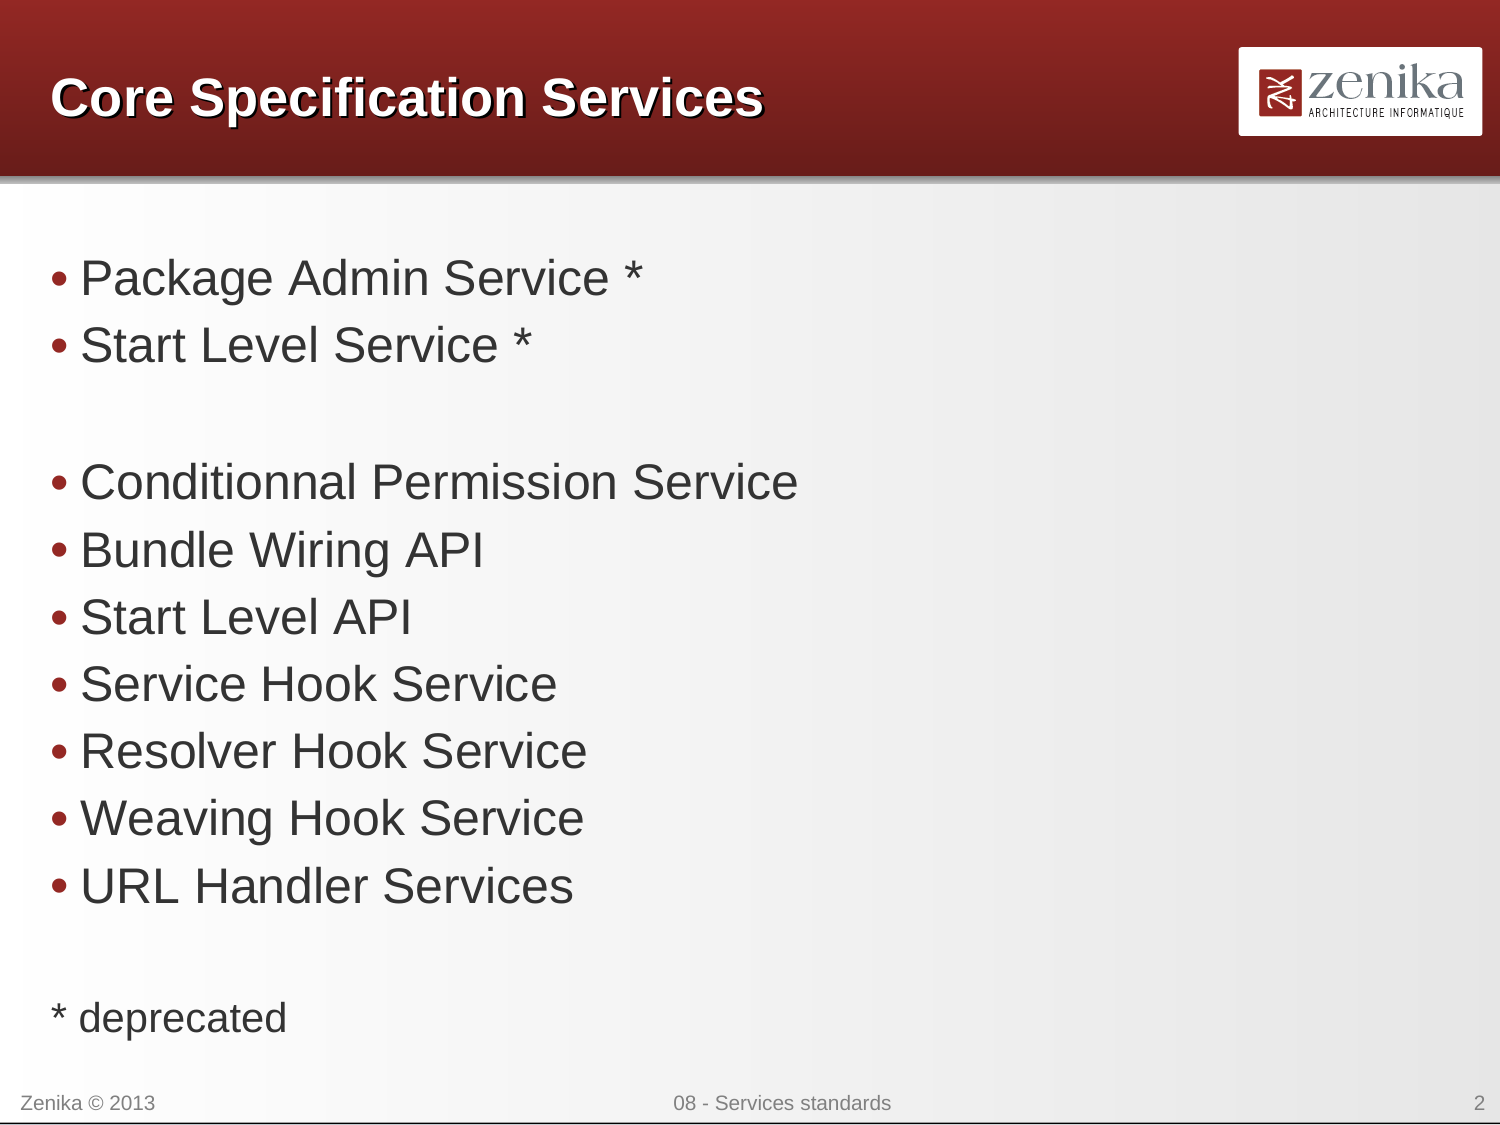

# Core Specification Services
Package Admin Service *
Start Level Service *
Conditionnal Permission Service
Bundle Wiring API
Start Level API
Service Hook Service
Resolver Hook Service
Weaving Hook Service
URL Handler Services
* deprecated